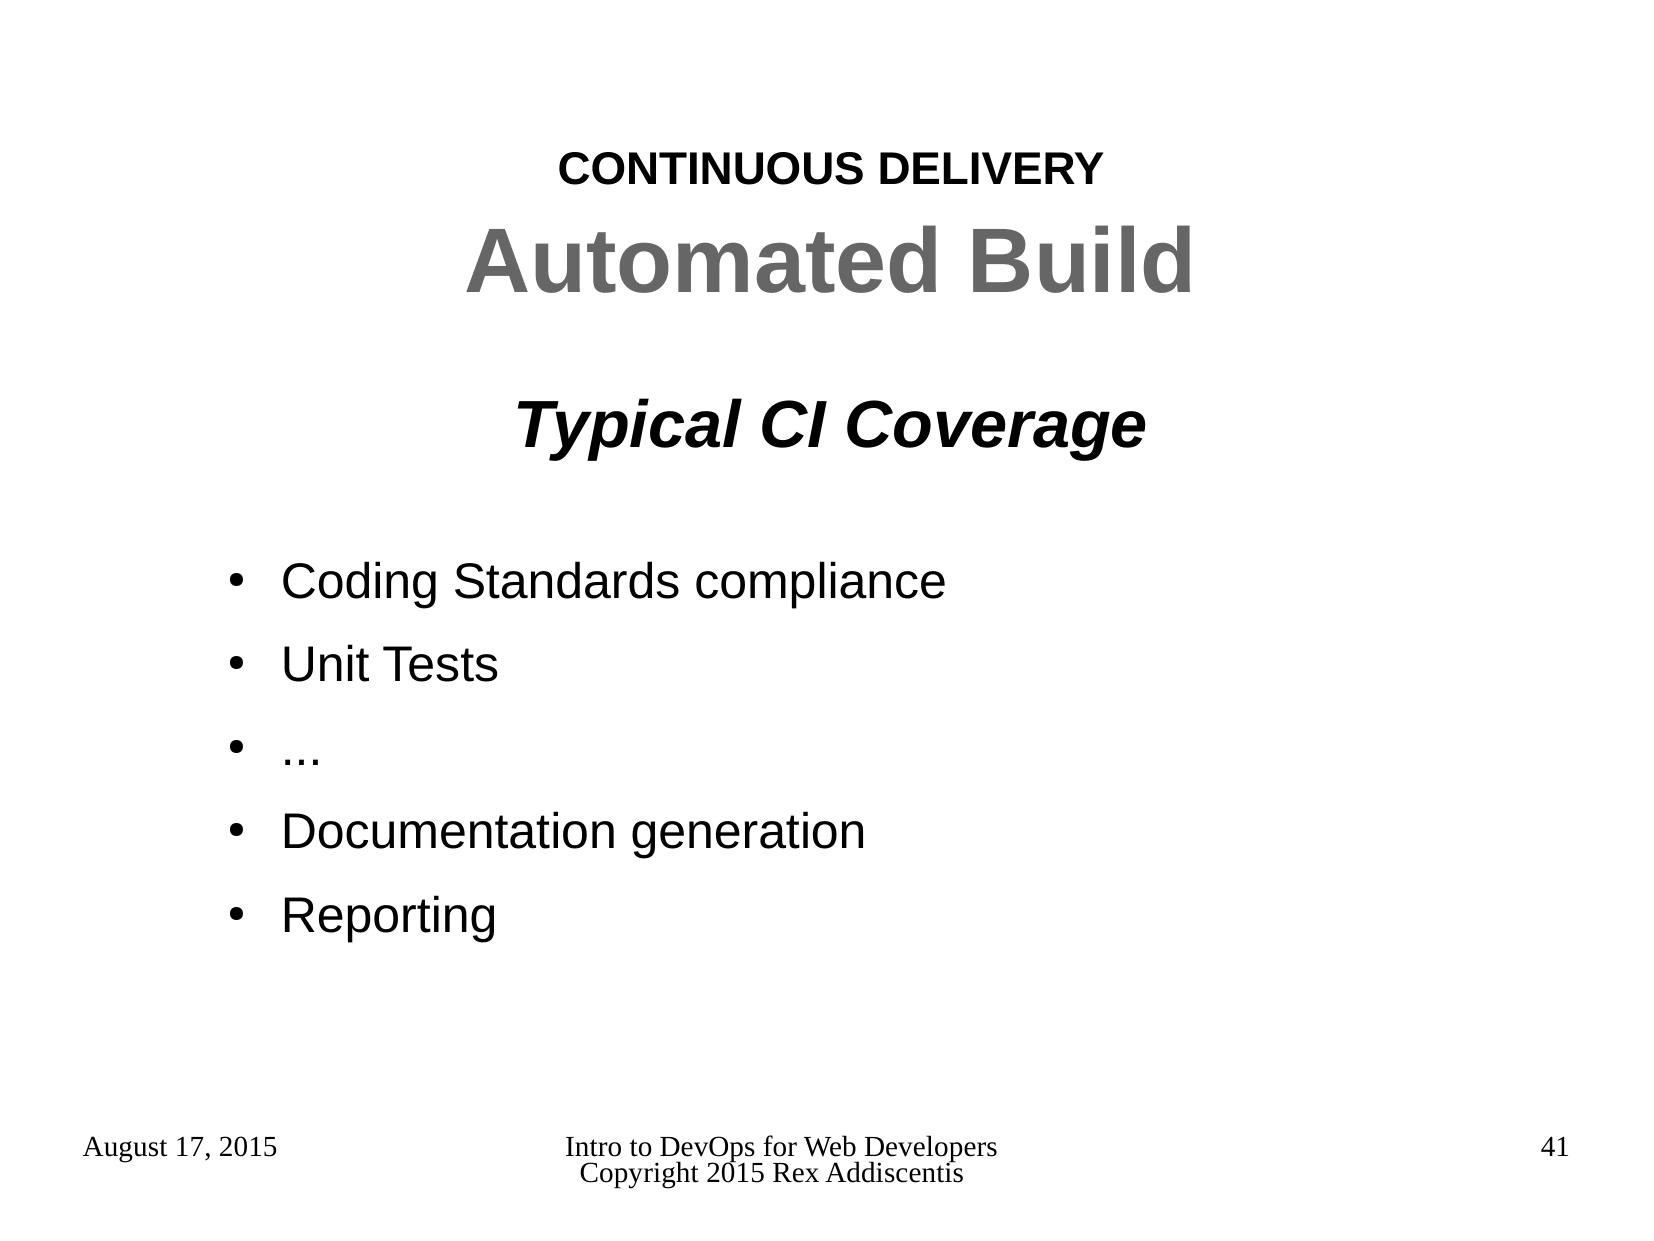

# CONTINUOUS DELIVERY
Automated Build
Typical CI Coverage
Coding Standards compliance
Unit Tests
...
Documentation generation
Reporting
August 17, 2015
Intro to DevOps for Web Developers Copyright 2015 Rex Addiscentis
41